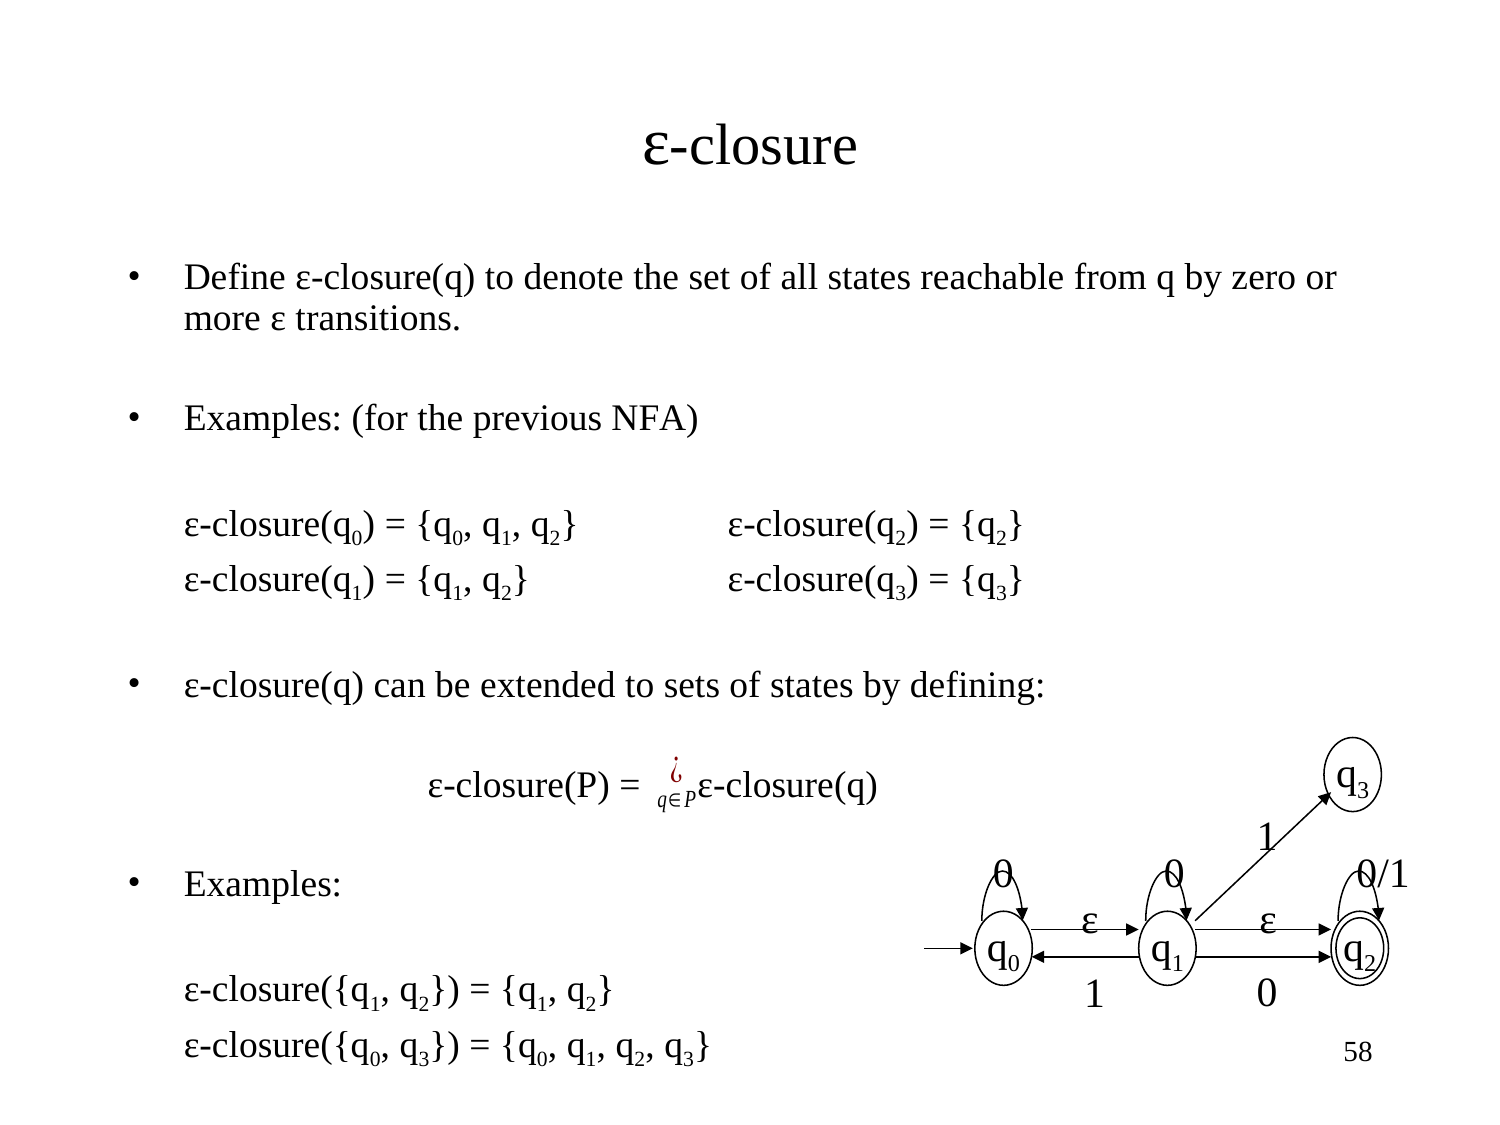

# ε-closure
Define ε-closure(q) to denote the set of all states reachable from q by zero or more ε transitions.
Examples: (for the previous NFA)
	ε-closure(q0) = {q0, q1, q2}	ε-closure(q2) = {q2}
	ε-closure(q1) = {q1, q2}		ε-closure(q3) = {q3}
ε-closure(q) can be extended to sets of states by defining:
			ε-closure(P) = ε-closure(q)
Examples:
	ε-closure({q1, q2}) = {q1, q2}
	ε-closure({q0, q3}) = {q0, q1, q2, q3}
q3
1
0
0
0/1
ε
ε
q0
q1
q2
0
1